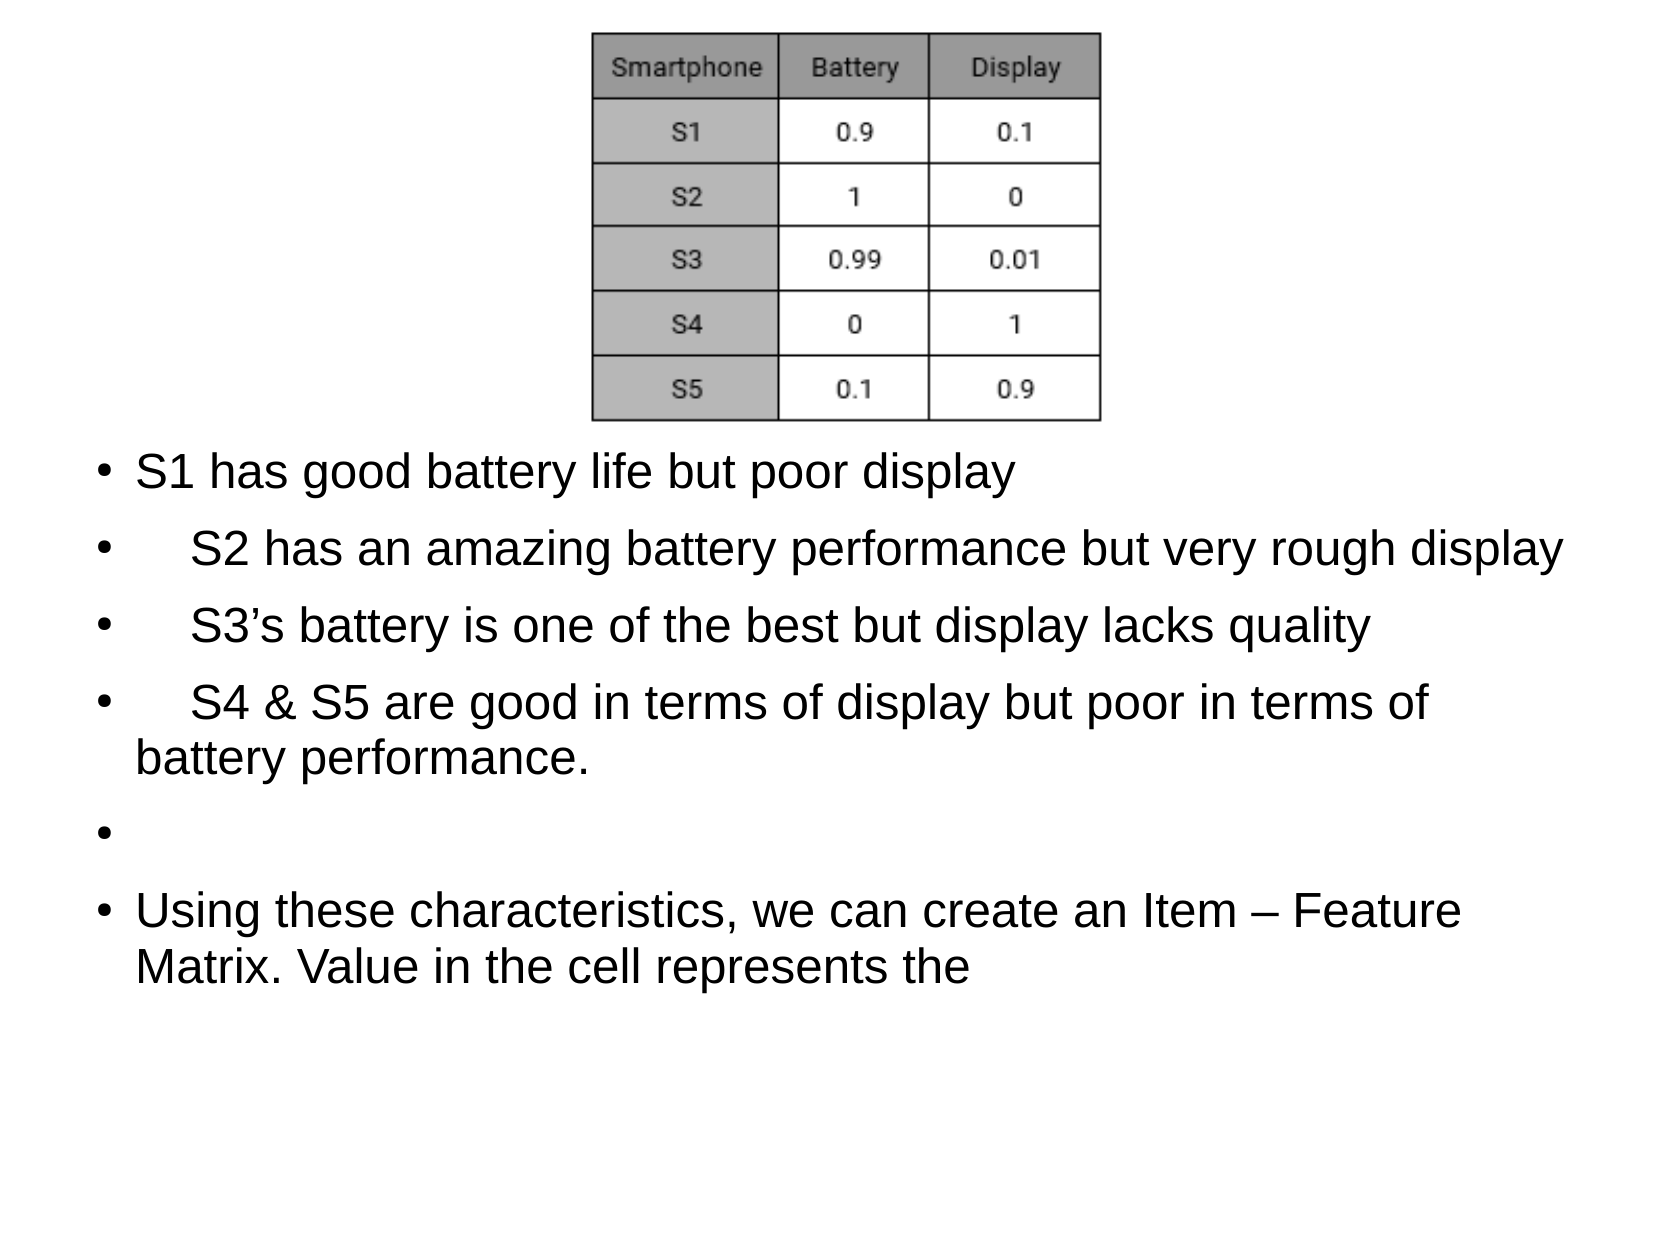

# S1 has good battery life but poor display
 S2 has an amazing battery performance but very rough display
 S3’s battery is one of the best but display lacks quality
 S4 & S5 are good in terms of display but poor in terms of battery performance.
Using these characteristics, we can create an Item – Feature Matrix. Value in the cell represents the